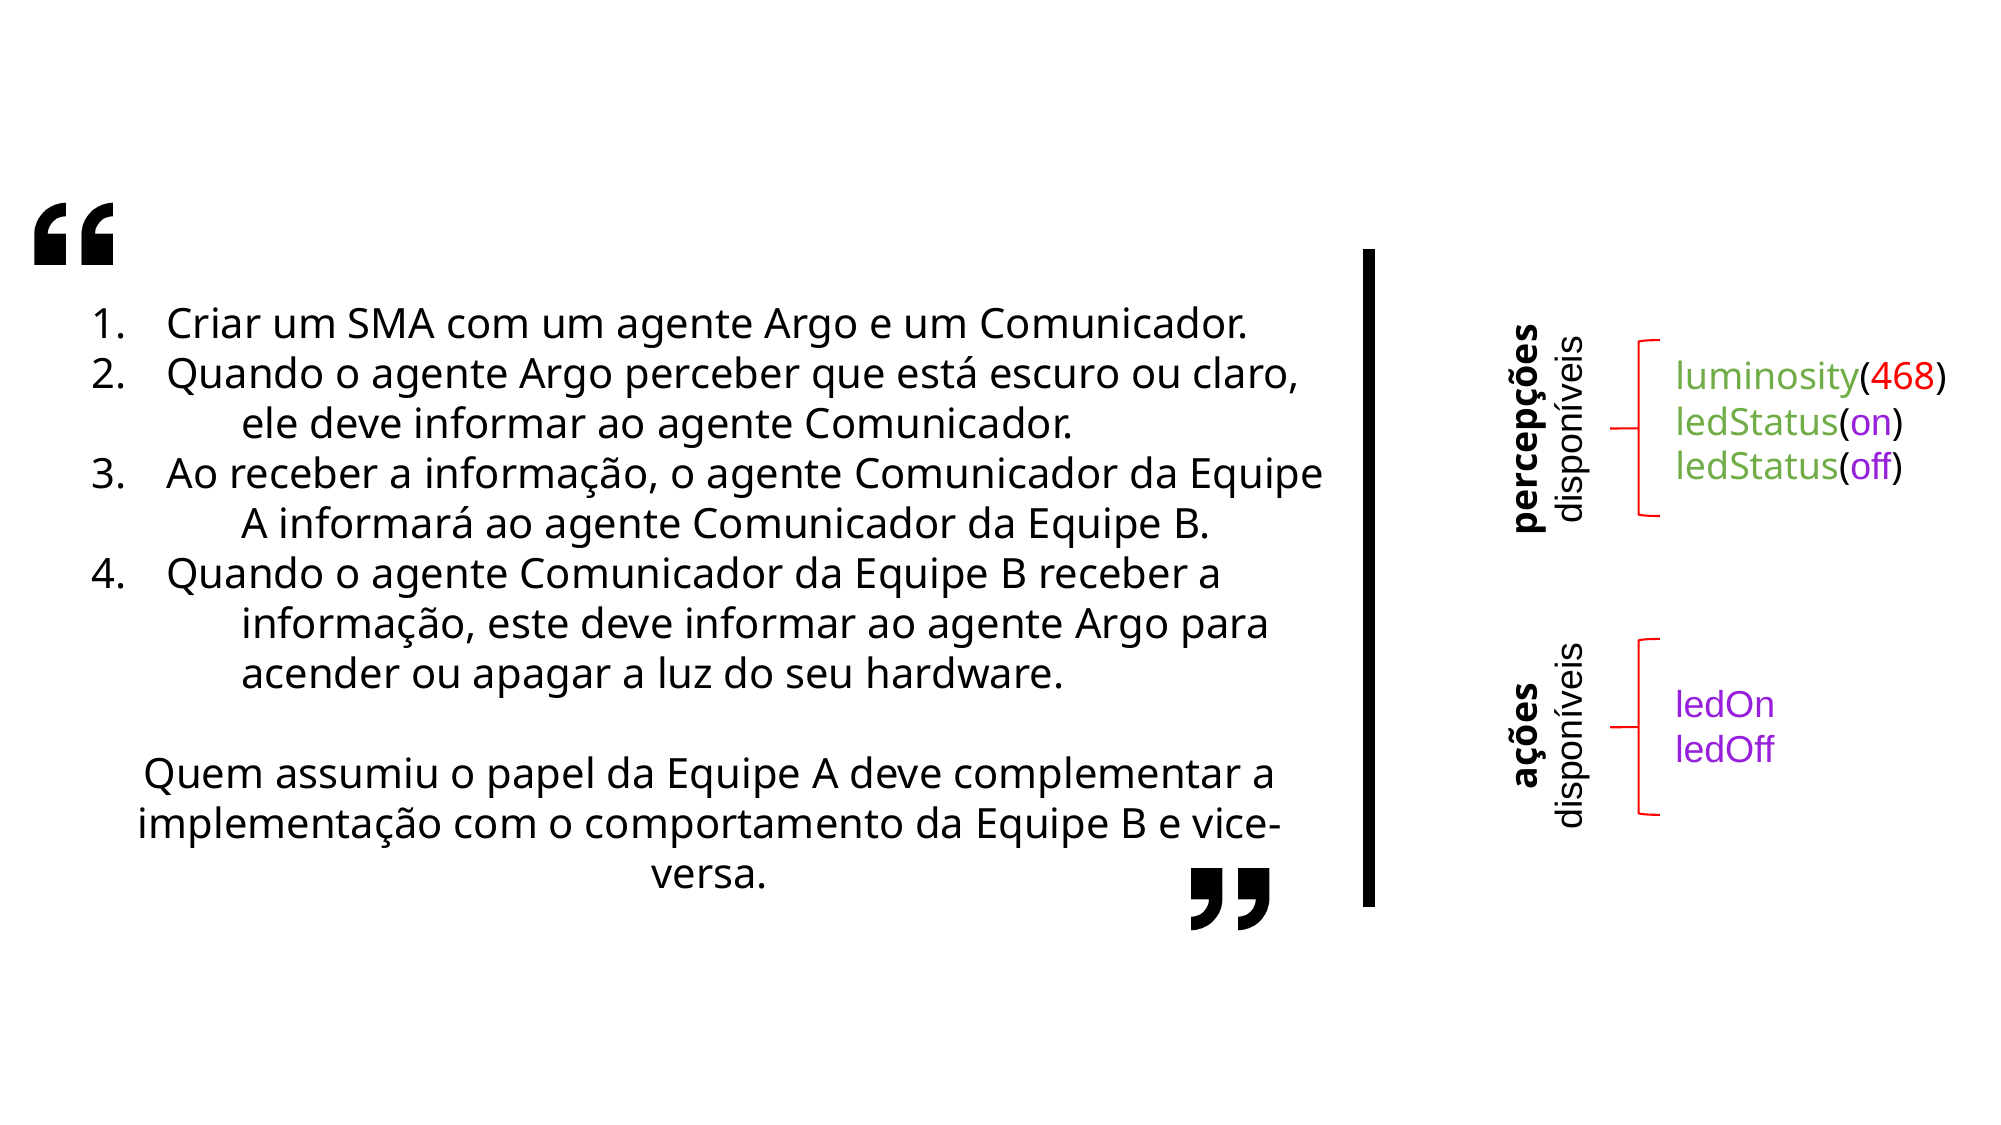

Tarefa Skynet
Criar um SMA com um agente Argo e um Comunicador.
Quando o agente Argo perceber que está escuro ou claro, ele deve informar ao agente Comunicador.
Ao receber a informação, o agente Comunicador da Equipe A informará ao agente Comunicador da Equipe B.
Quando o agente Comunicador da Equipe B receber a informação, este deve informar ao agente Argo para acender ou apagar a luz do seu hardware.
Quem assumiu o papel da Equipe A deve complementar a implementação com o comportamento da Equipe B e vice-versa.
luminosity(468)
ledStatus(on)
ledStatus(off)
percepções
disponíveis
ledOn
ledOff
ações
disponíveis